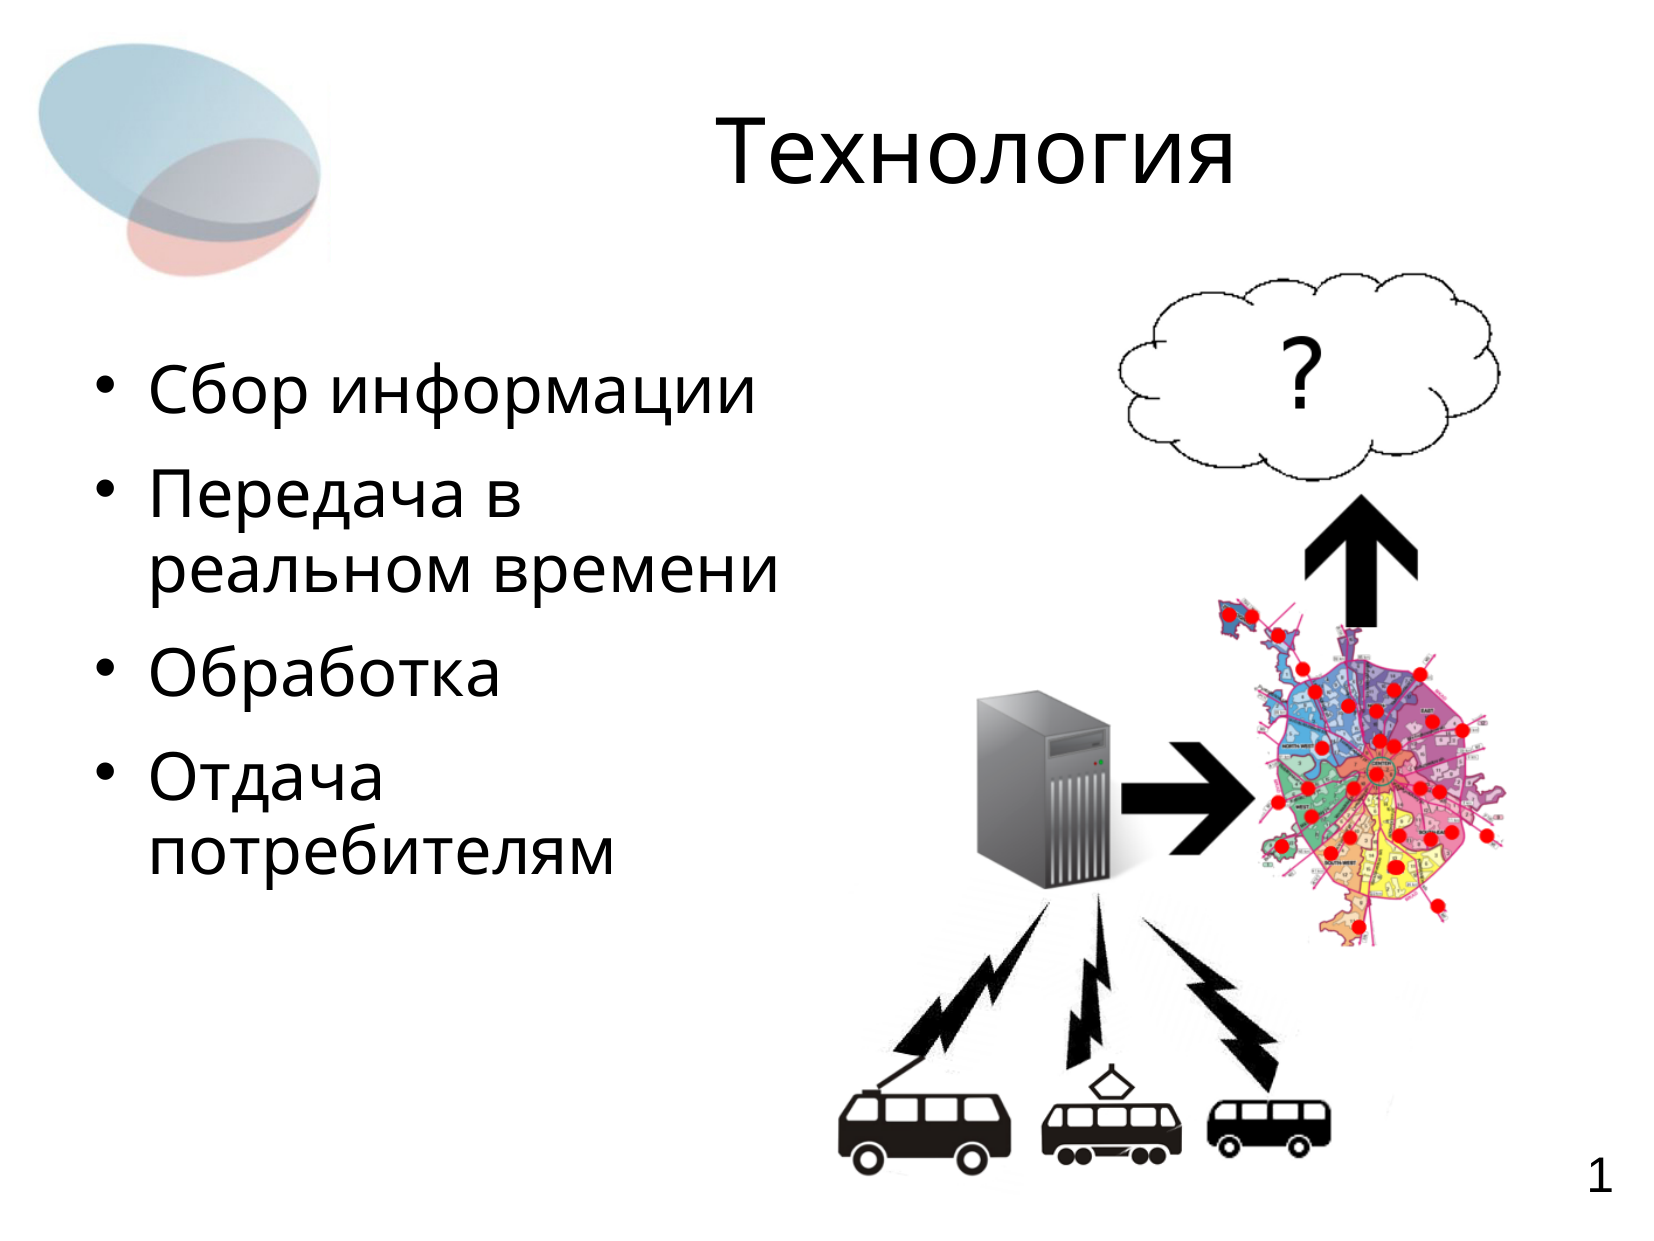

Технология
Сбор информации
Передача в реальном времени
Обработка
Отдача потребителям
1